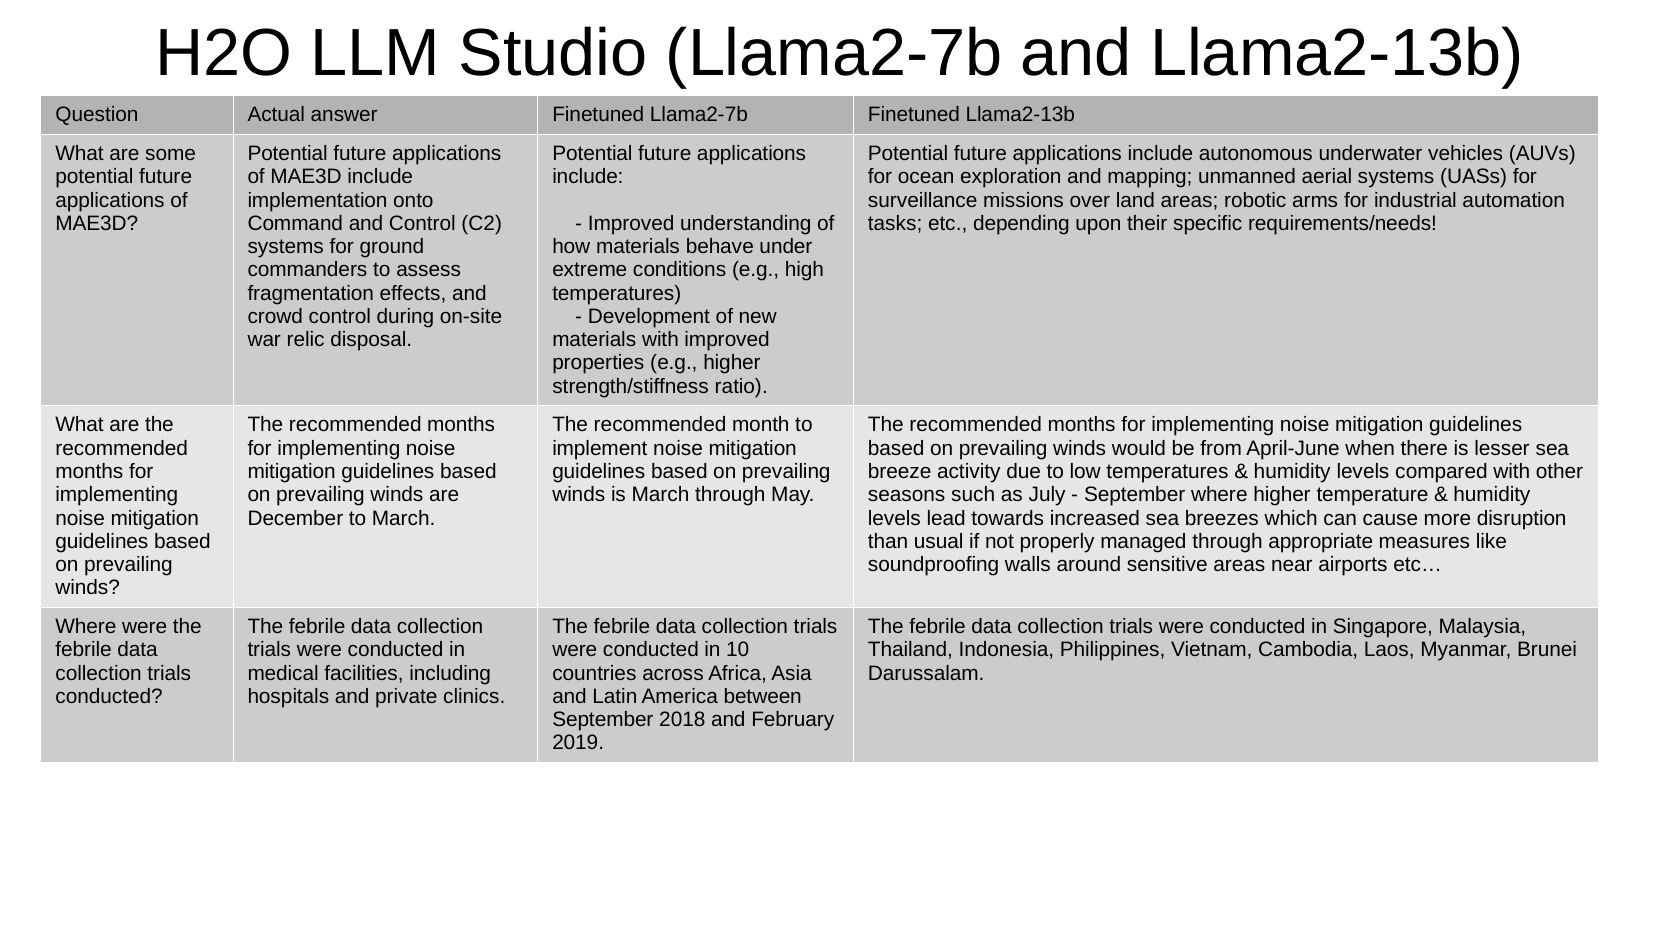

# H2O LLM Studio (Llama2-7b and Llama2-13b)
| Question | Actual answer | Finetuned Llama2-7b | Finetuned Llama2-13b |
| --- | --- | --- | --- |
| What are some potential future applications of MAE3D? | Potential future applications of MAE3D include implementation onto Command and Control (C2) systems for ground commanders to assess fragmentation effects, and crowd control during on-site war relic disposal. | Potential future applications include: - Improved understanding of how materials behave under extreme conditions (e.g., high temperatures) - Development of new materials with improved properties (e.g., higher strength/stiffness ratio). | Potential future applications include autonomous underwater vehicles (AUVs) for ocean exploration and mapping; unmanned aerial systems (UASs) for surveillance missions over land areas; robotic arms for industrial automation tasks; etc., depending upon their specific requirements/needs! |
| What are the recommended months for implementing noise mitigation guidelines based on prevailing winds? | The recommended months for implementing noise mitigation guidelines based on prevailing winds are December to March. | The recommended month to implement noise mitigation guidelines based on prevailing winds is March through May. | The recommended months for implementing noise mitigation guidelines based on prevailing winds would be from April-June when there is lesser sea breeze activity due to low temperatures & humidity levels compared with other seasons such as July - September where higher temperature & humidity levels lead towards increased sea breezes which can cause more disruption than usual if not properly managed through appropriate measures like soundproofing walls around sensitive areas near airports etc… |
| Where were the febrile data collection trials conducted? | The febrile data collection trials were conducted in medical facilities, including hospitals and private clinics. | The febrile data collection trials were conducted in 10 countries across Africa, Asia and Latin America between September 2018 and February 2019. | The febrile data collection trials were conducted in Singapore, Malaysia, Thailand, Indonesia, Philippines, Vietnam, Cambodia, Laos, Myanmar, Brunei Darussalam. |